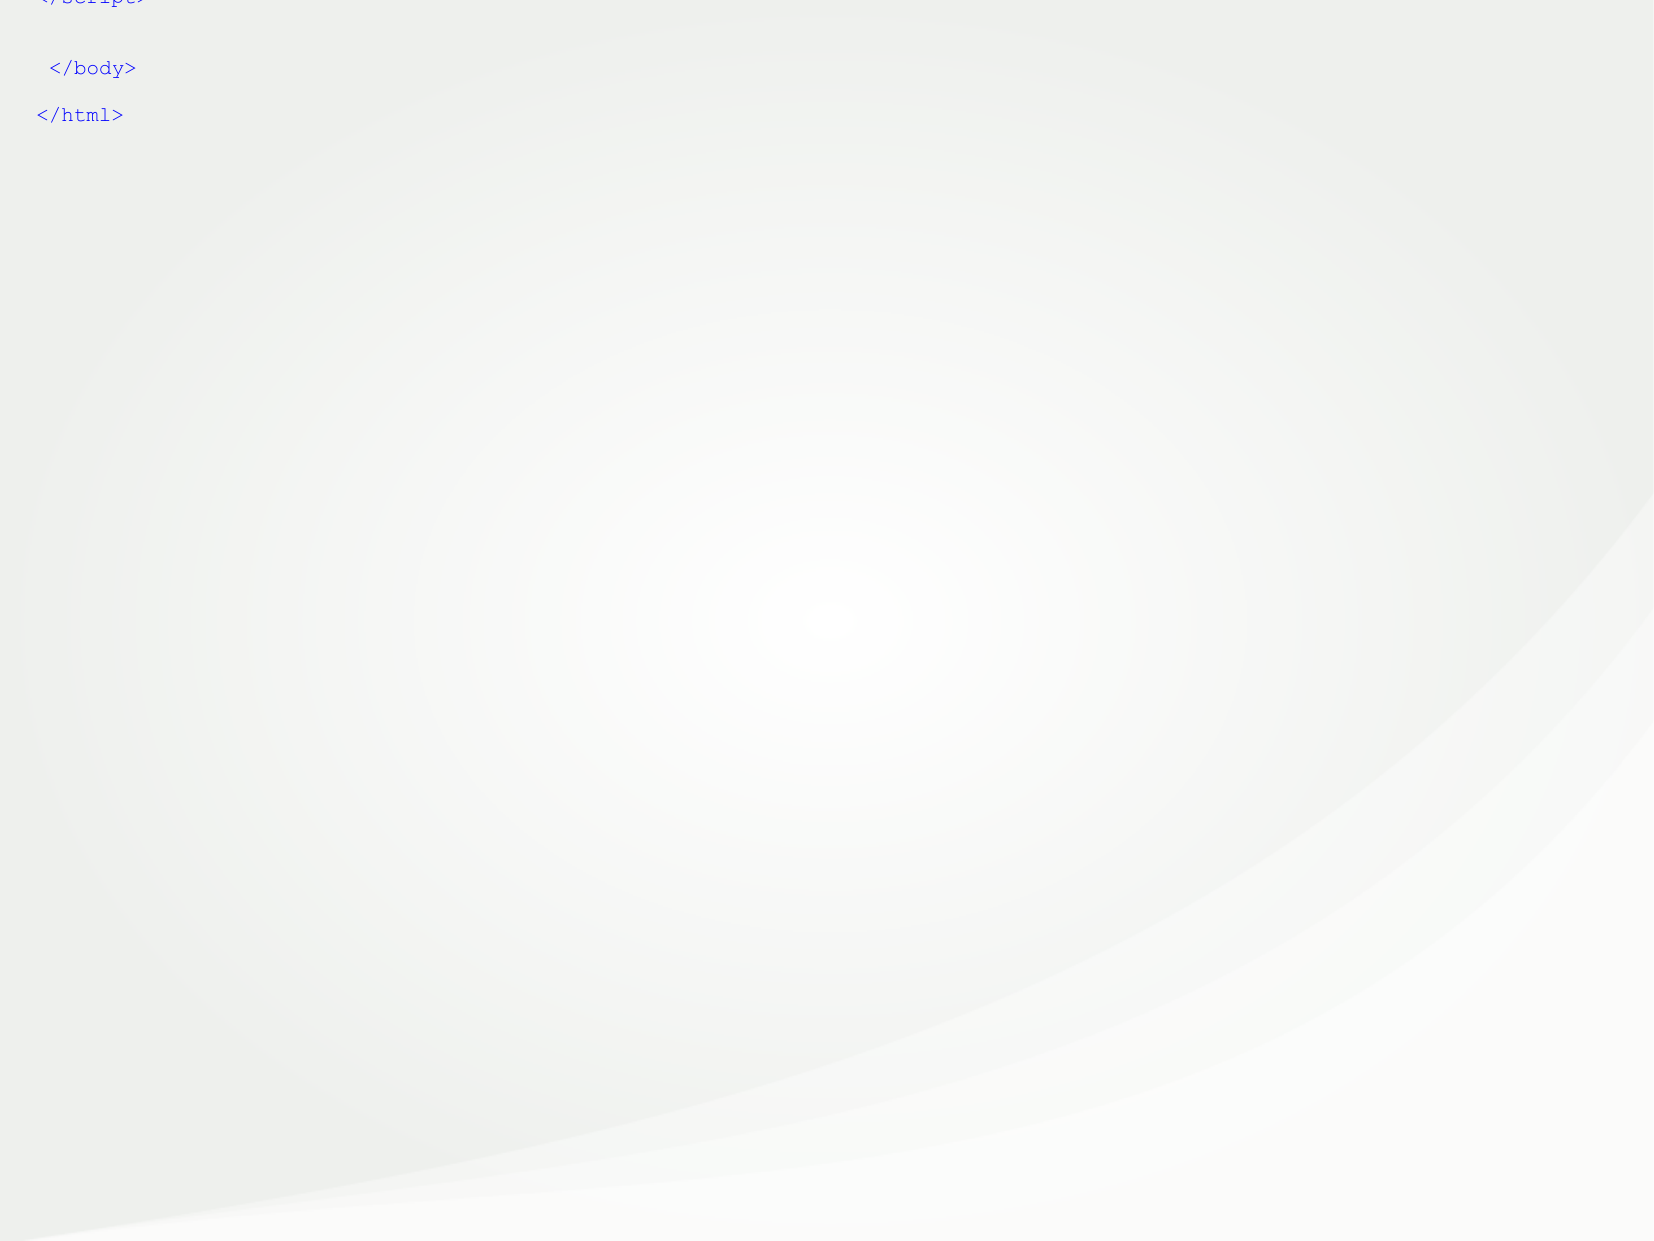

var shapes = L.layerGroup([percorso, polyCospecs, circleMarina]);
var markers = L.layerGroup([markerCospecs, markerMarina]);
var baseLayers = {
"Strade": baseOpenStreetMap,
"Topografia": baseOpenTopoMap,
"Fotografica" : baseEsriWorldImageryMap
};
var overlays = {
"Edifici & Percorsi": shapes,
"Entrate": markers
};
L.control
 .layers(baseLayers,overlays)
 .addTo(mappa);
</script>
 </body>
</html>